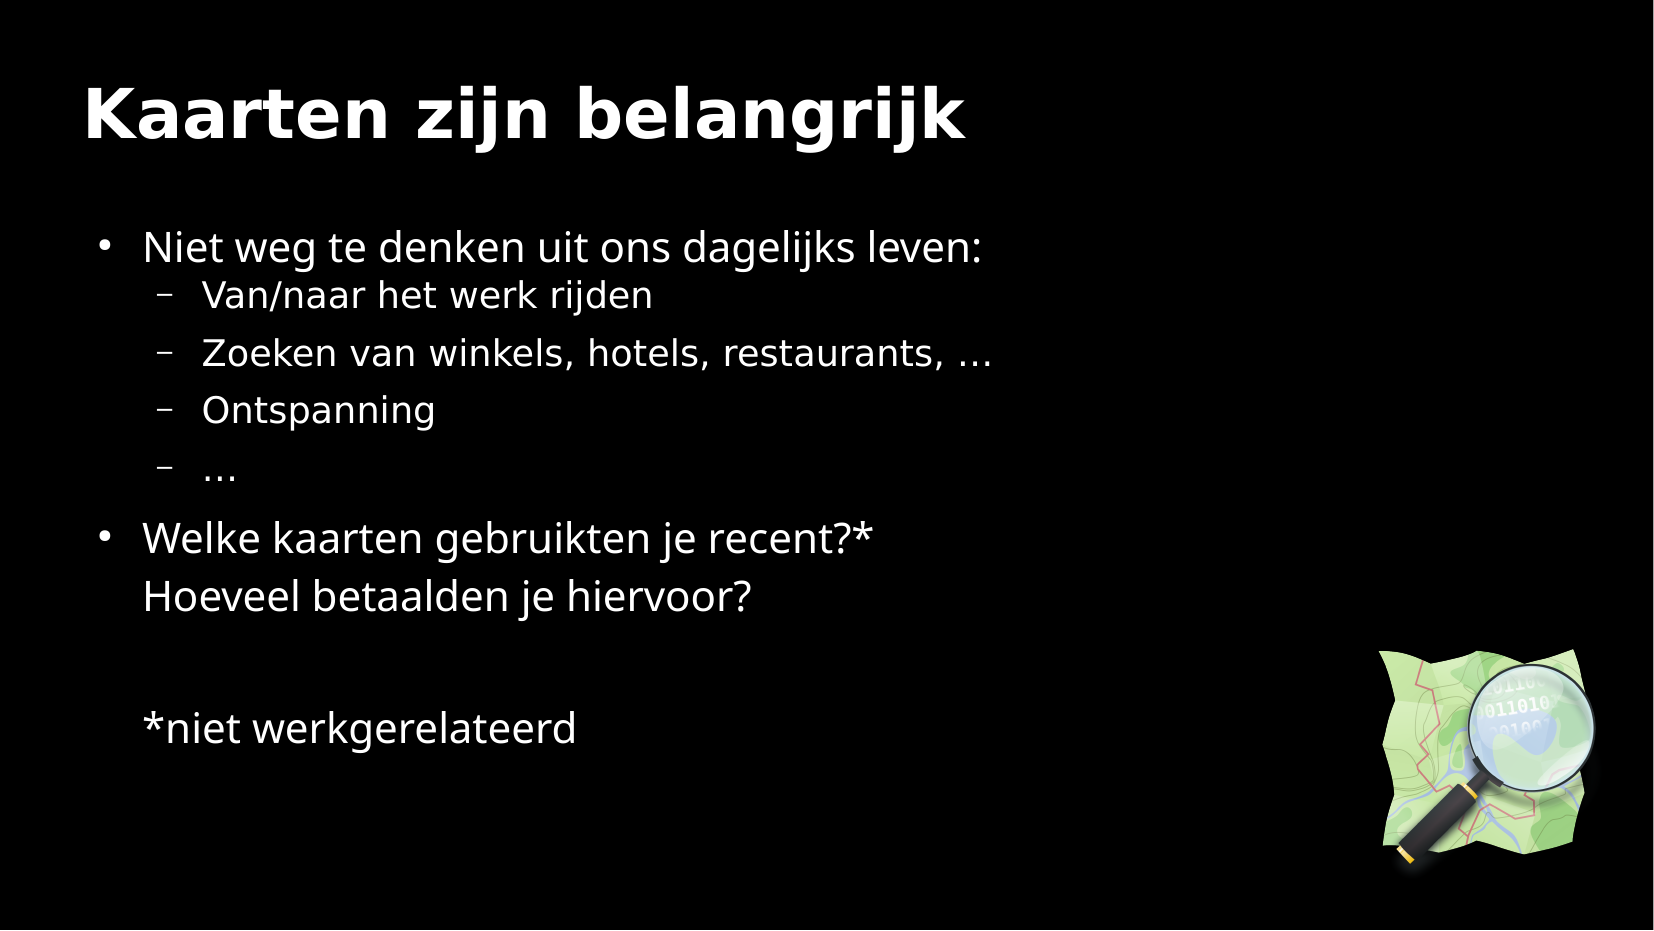

# Kaarten zijn belangrijk
Niet weg te denken uit ons dagelijks leven:
Van/naar het werk rijden
Zoeken van winkels, hotels, restaurants, …
Ontspanning
…
Welke kaarten gebruikten je recent?*
Hoeveel betaalden je hiervoor?
*niet werkgerelateerd